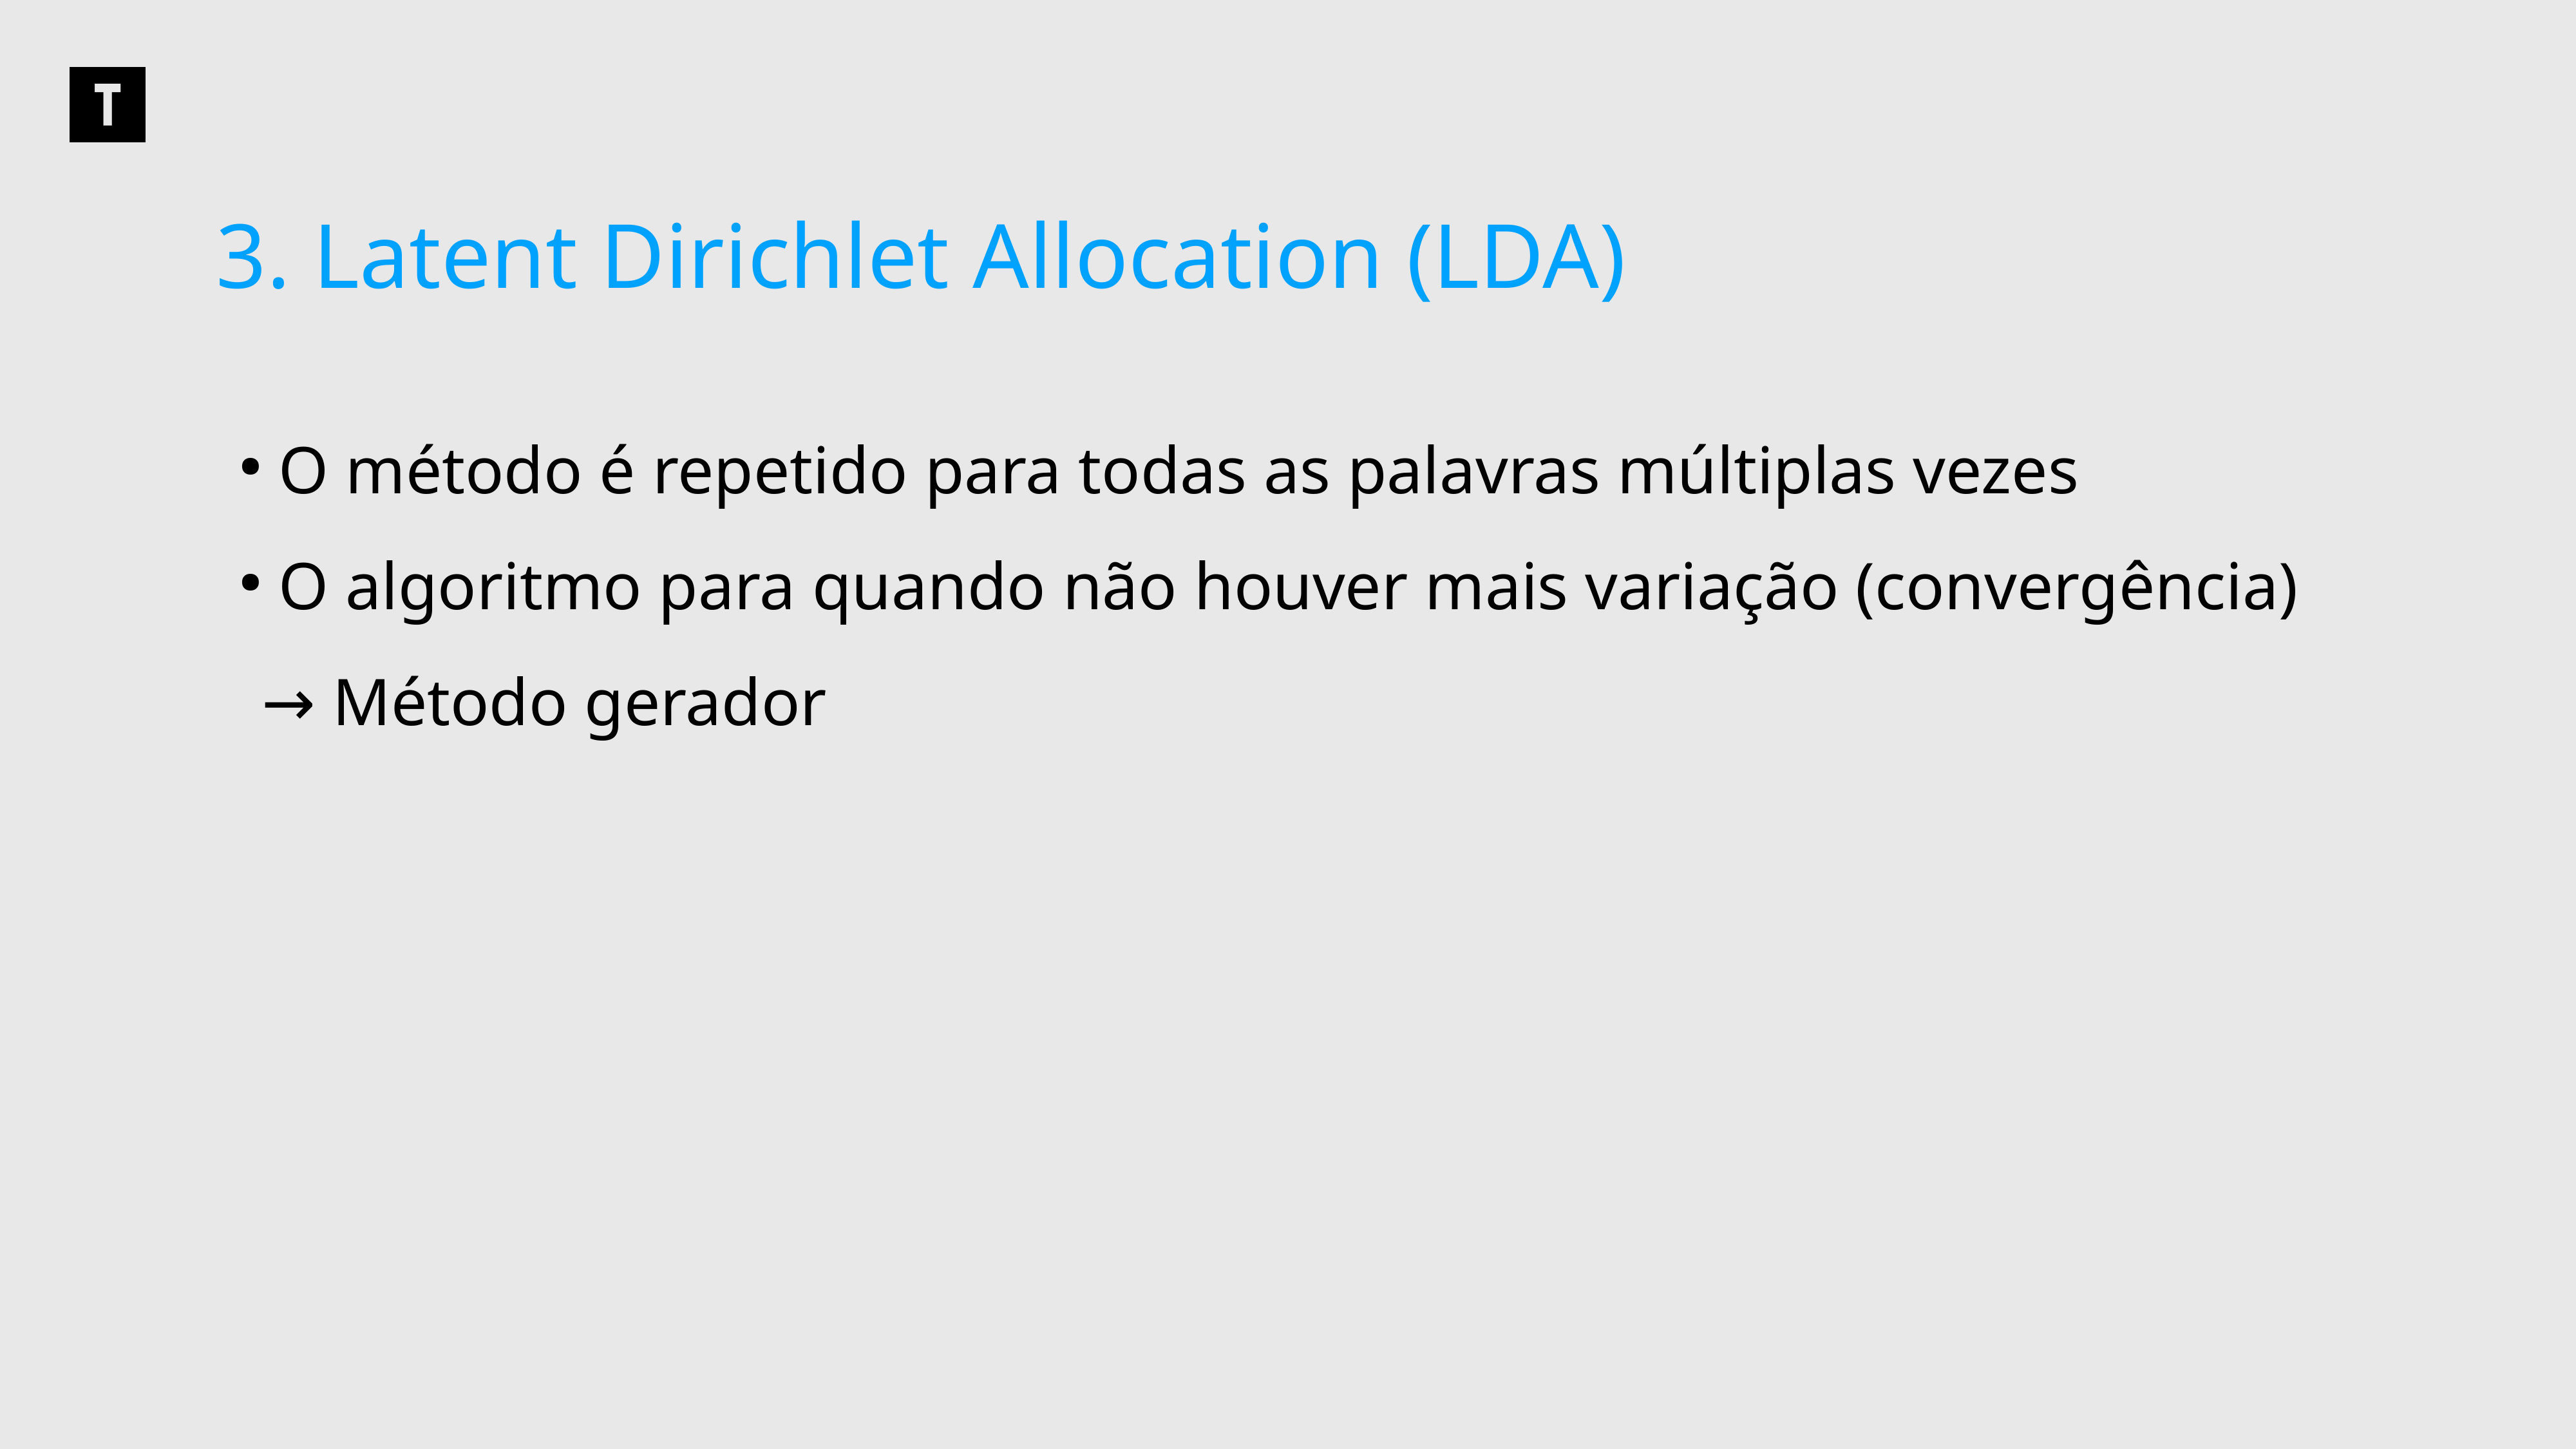

3. Latent Dirichlet Allocation (LDA)
 O método é repetido para todas as palavras múltiplas vezes
 O algoritmo para quando não houver mais variação (convergência)
→ Método gerador